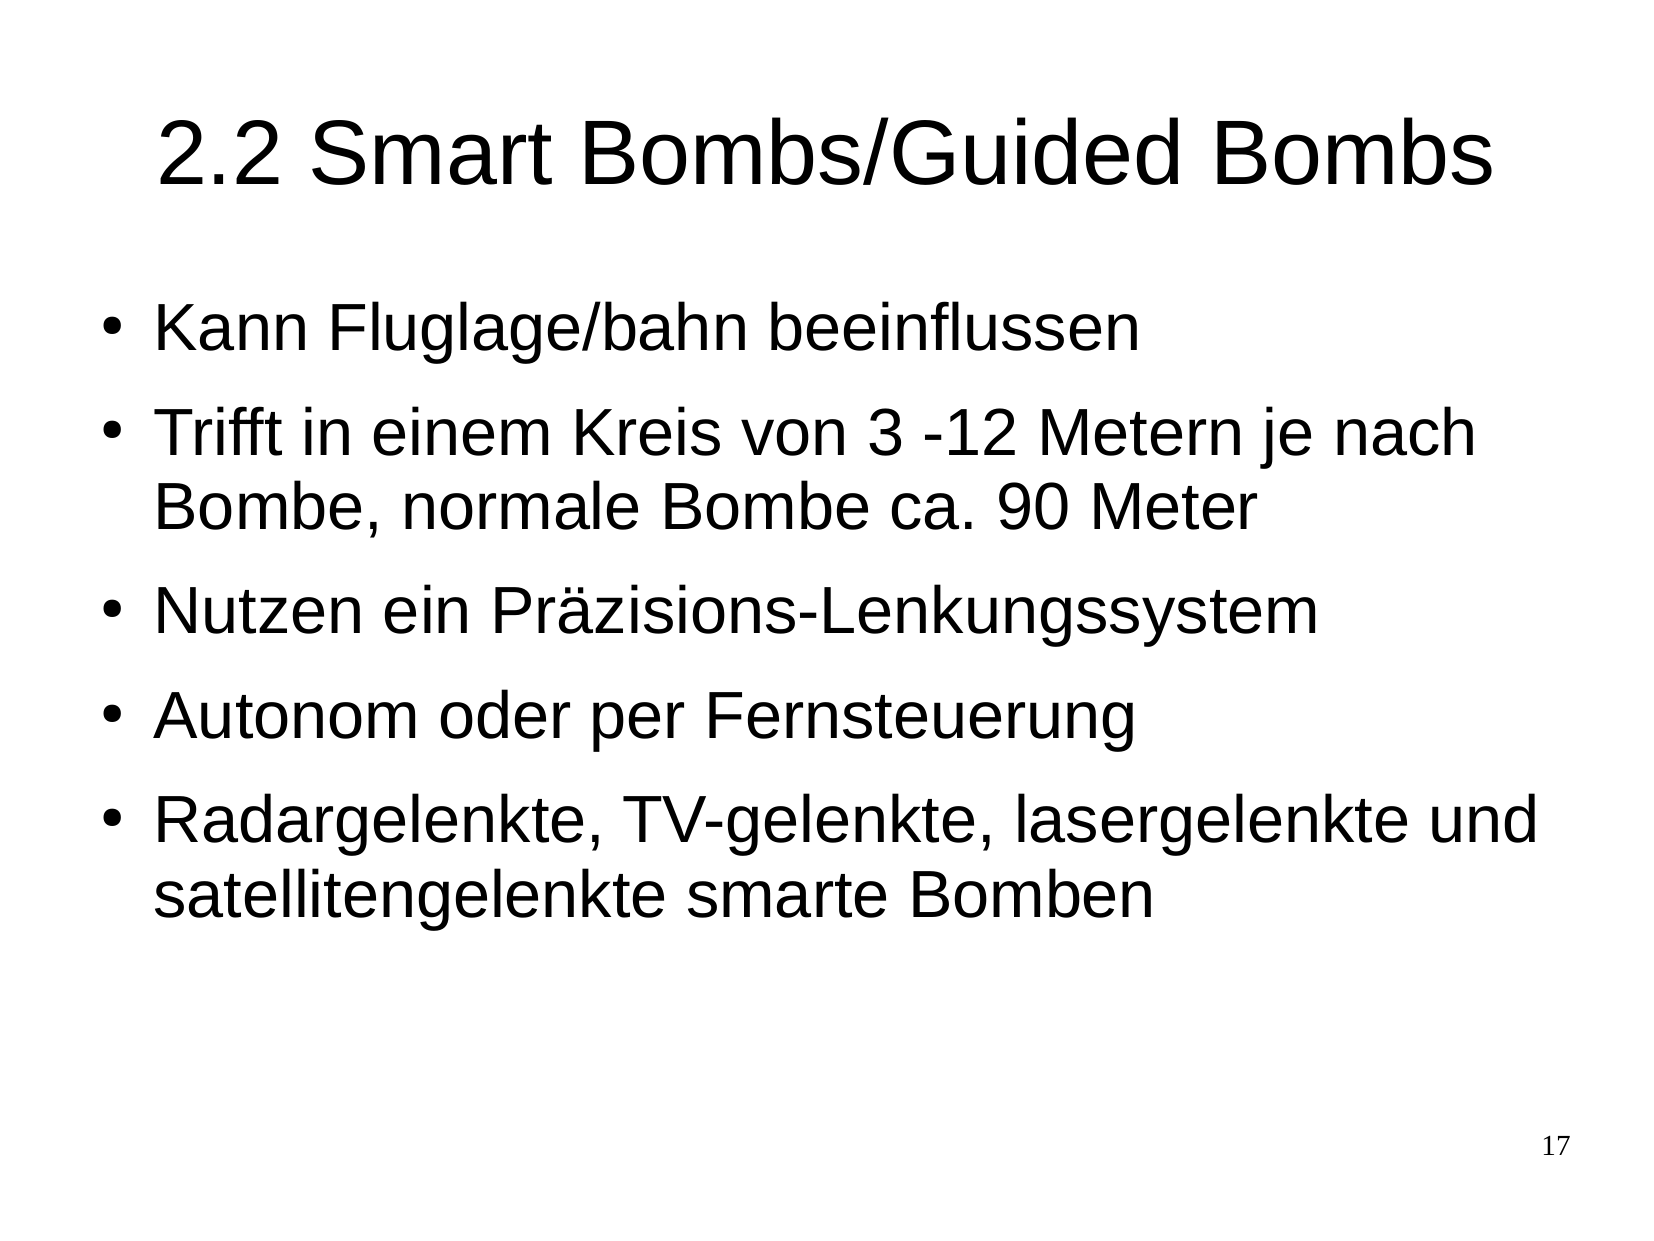

# 2.2 Smart Bombs/Guided Bombs
Kann Fluglage/bahn beeinflussen
Trifft in einem Kreis von 3 -12 Metern je nach Bombe, normale Bombe ca. 90 Meter
Nutzen ein Präzisions-Lenkungssystem
Autonom oder per Fernsteuerung
Radargelenkte, TV-gelenkte, lasergelenkte und satellitengelenkte smarte Bomben
17